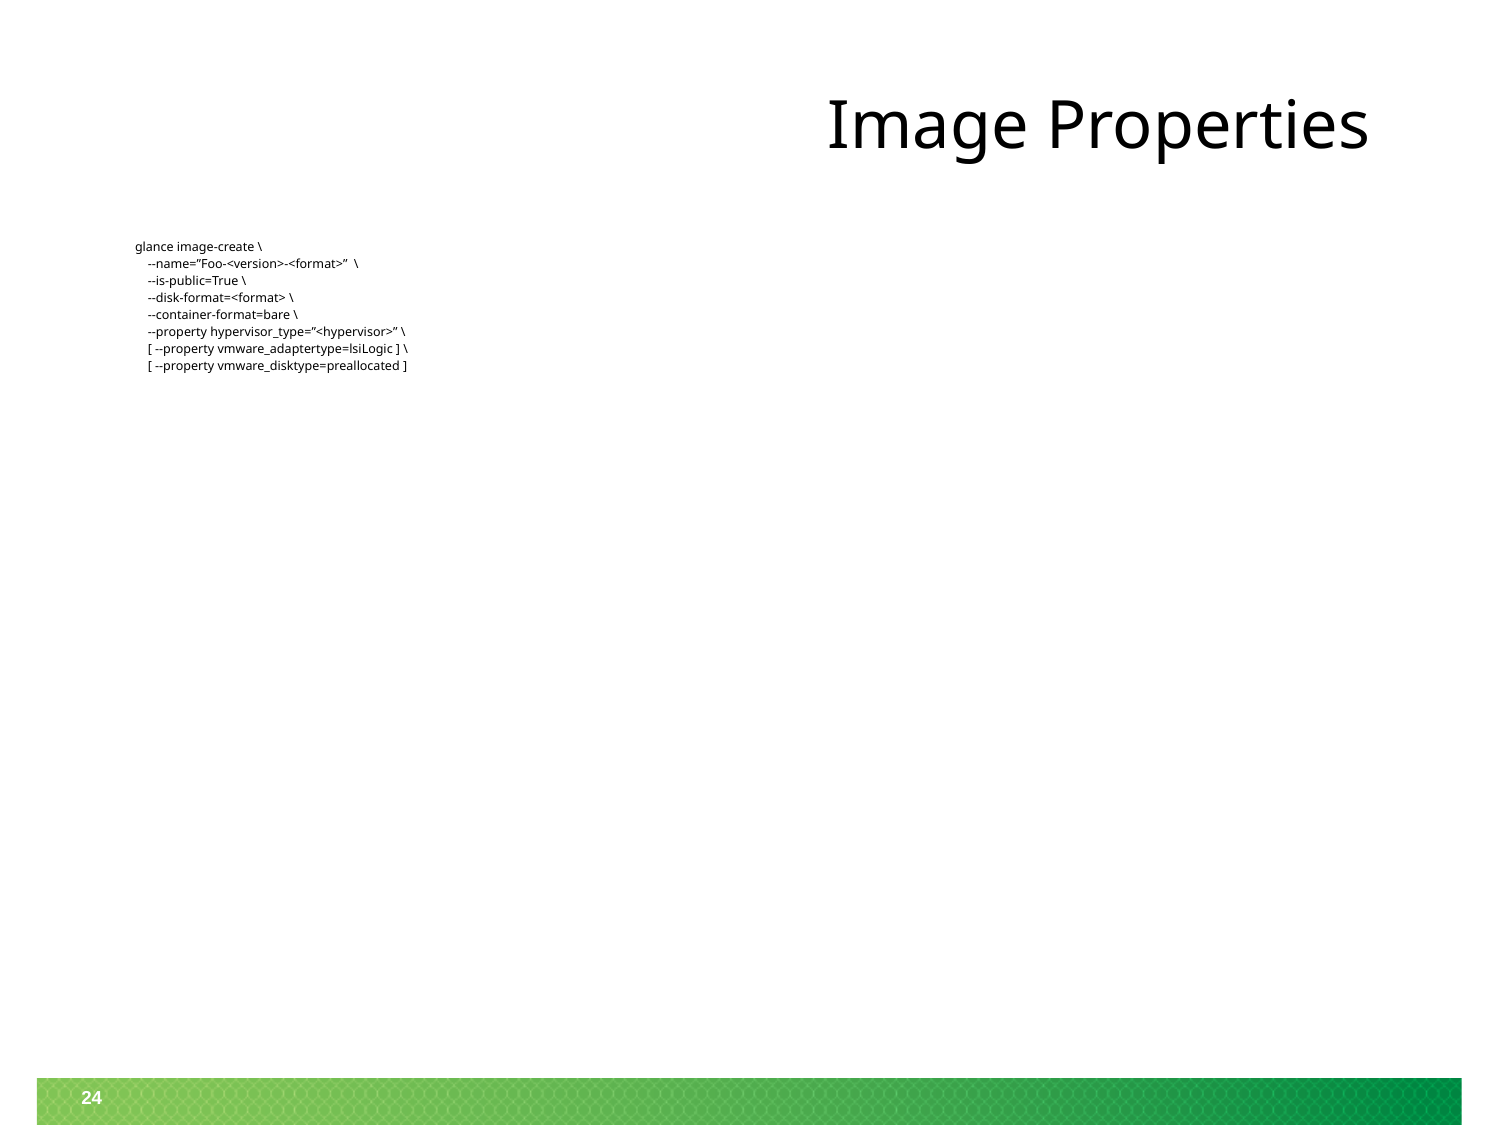

# Image Properties
glance image-create \
 --name=”Foo-<version>-<format>” \
 --is-public=True \
 --disk-format=<format> \
 --container-format=bare \
 --property hypervisor_type=”<hypervisor>” \
 [ --property vmware_adaptertype=lsiLogic ] \
 [ --property vmware_disktype=preallocated ]